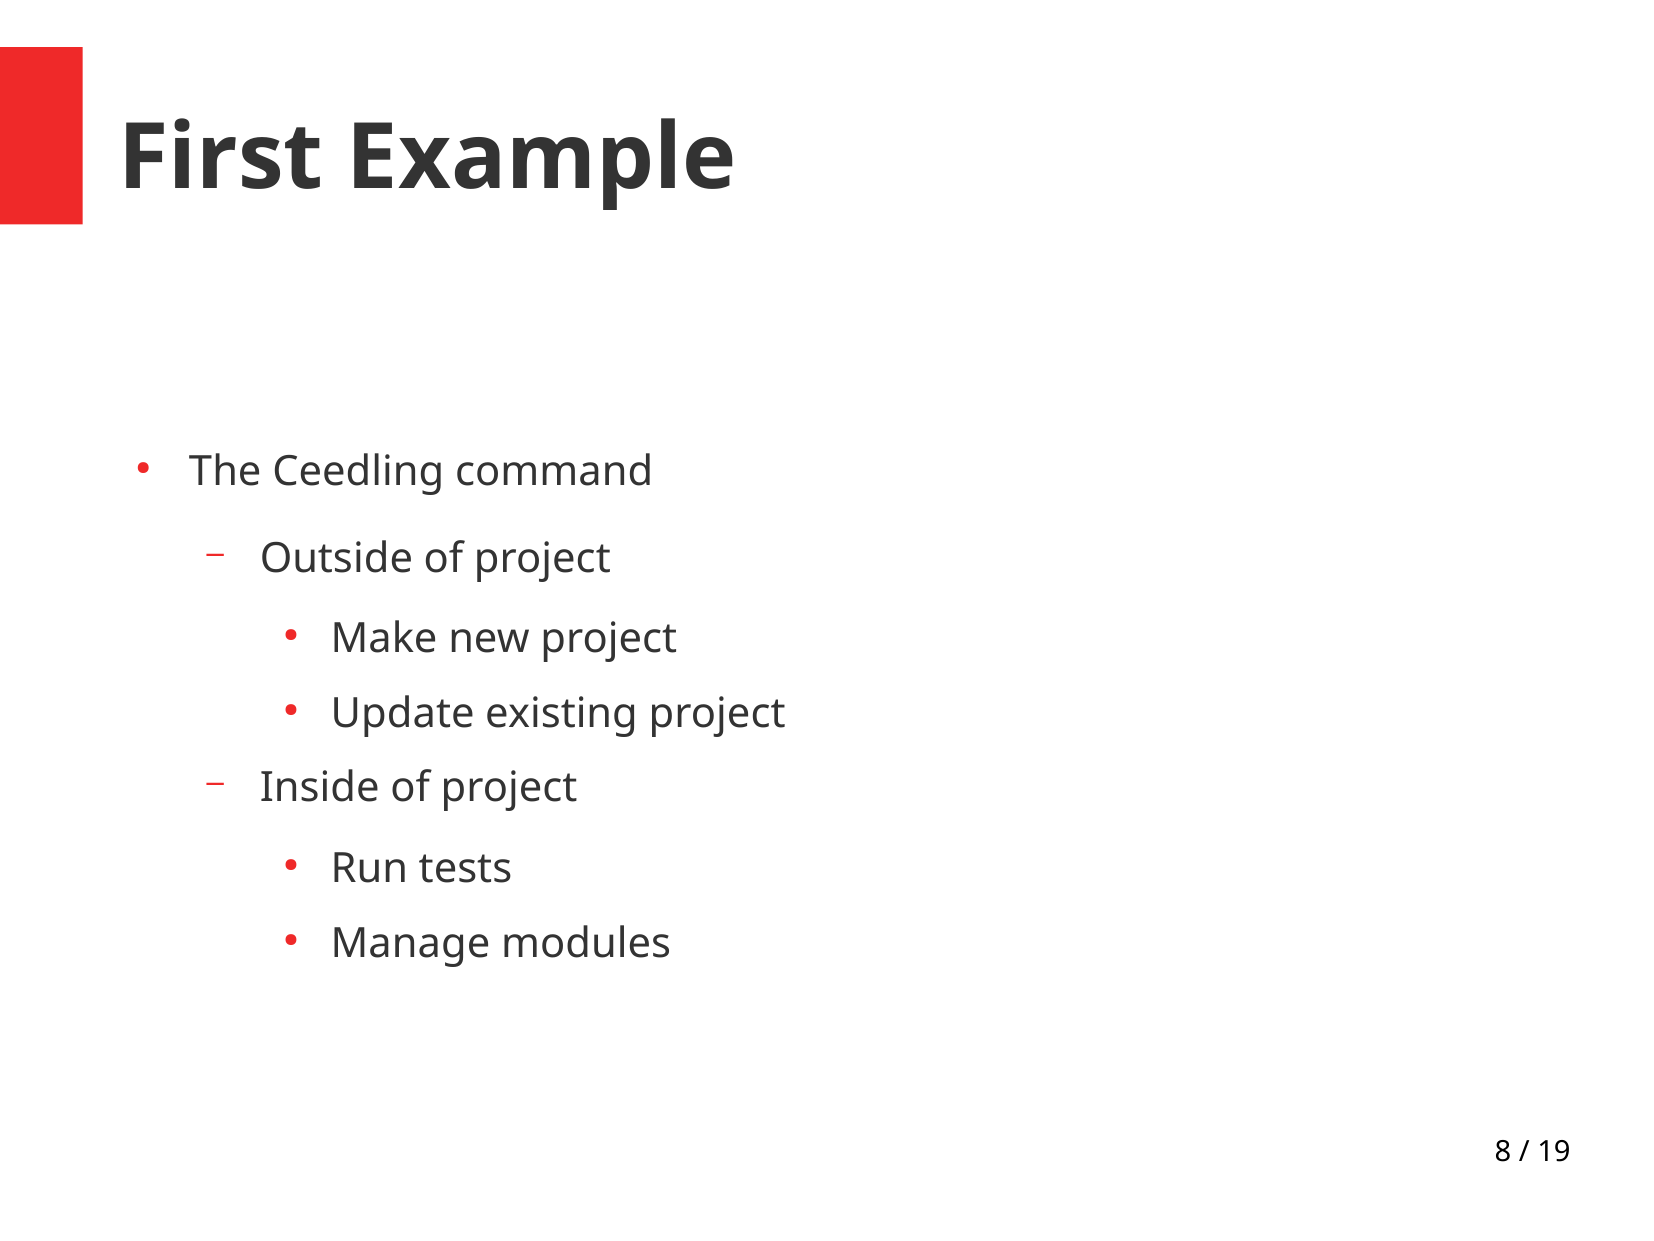

# First Example
The Ceedling command
Outside of project
Make new project
Update existing project
Inside of project
Run tests
Manage modules
8